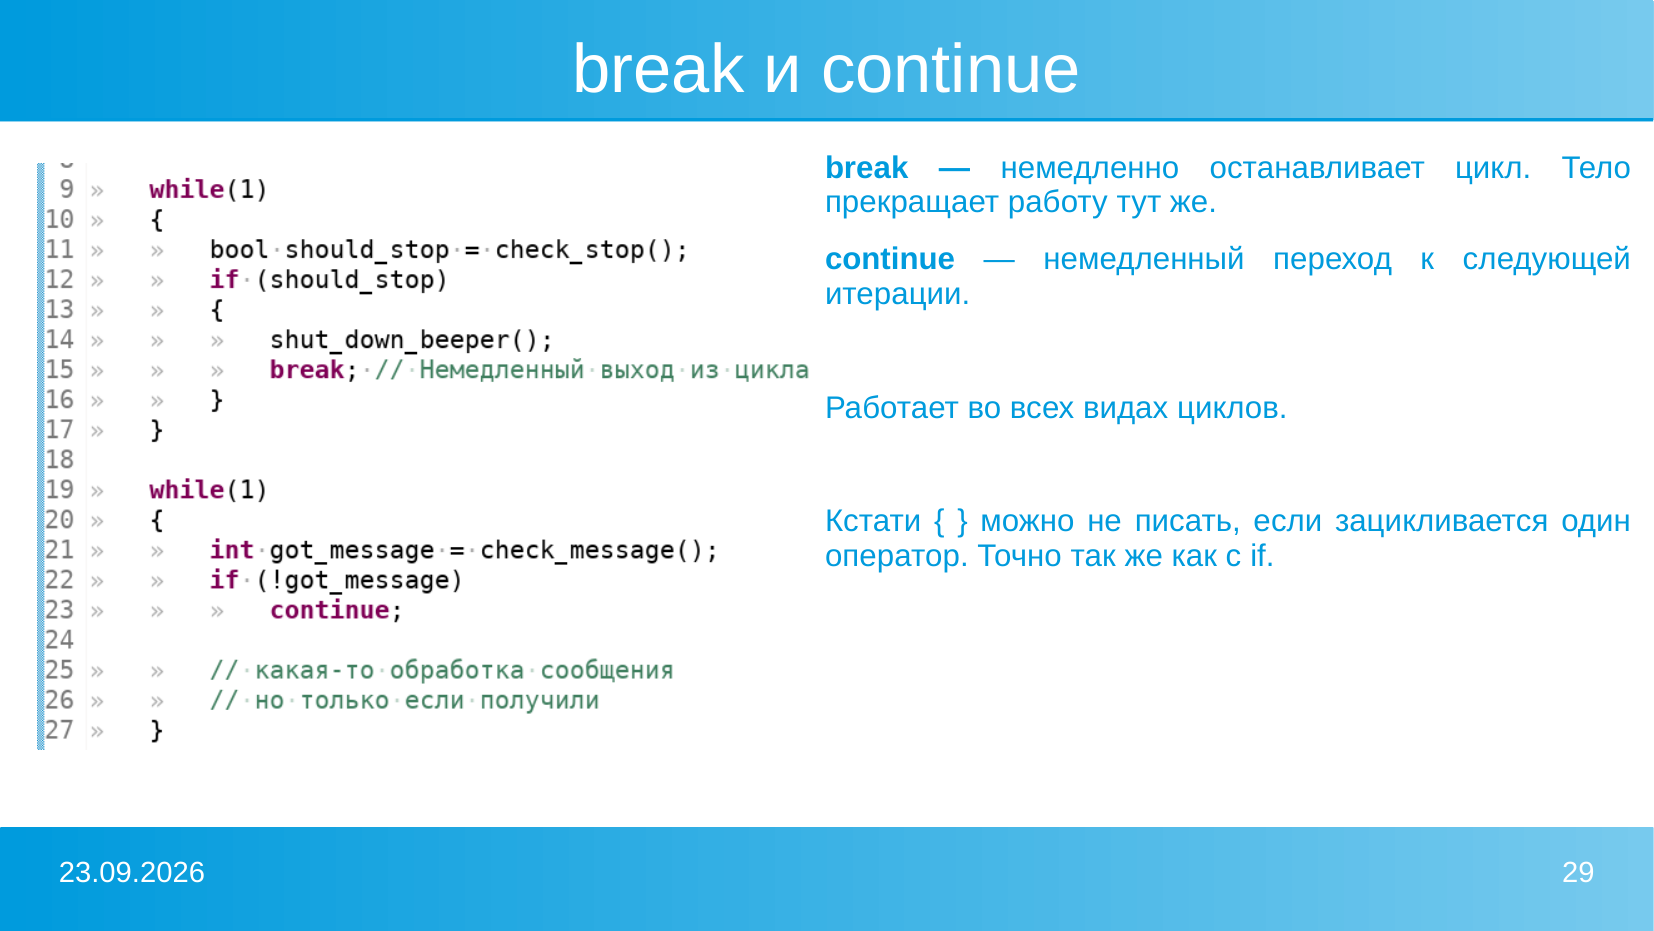

# break и continue
break — немедленно останавливает цикл. Тело прекращает работу тут же.
continue — немедленный переход к следующей итерации.
Работает во всех видах циклов.
Кстати { } можно не писать, если зацикливается один оператор. Точно так же как с if.
29